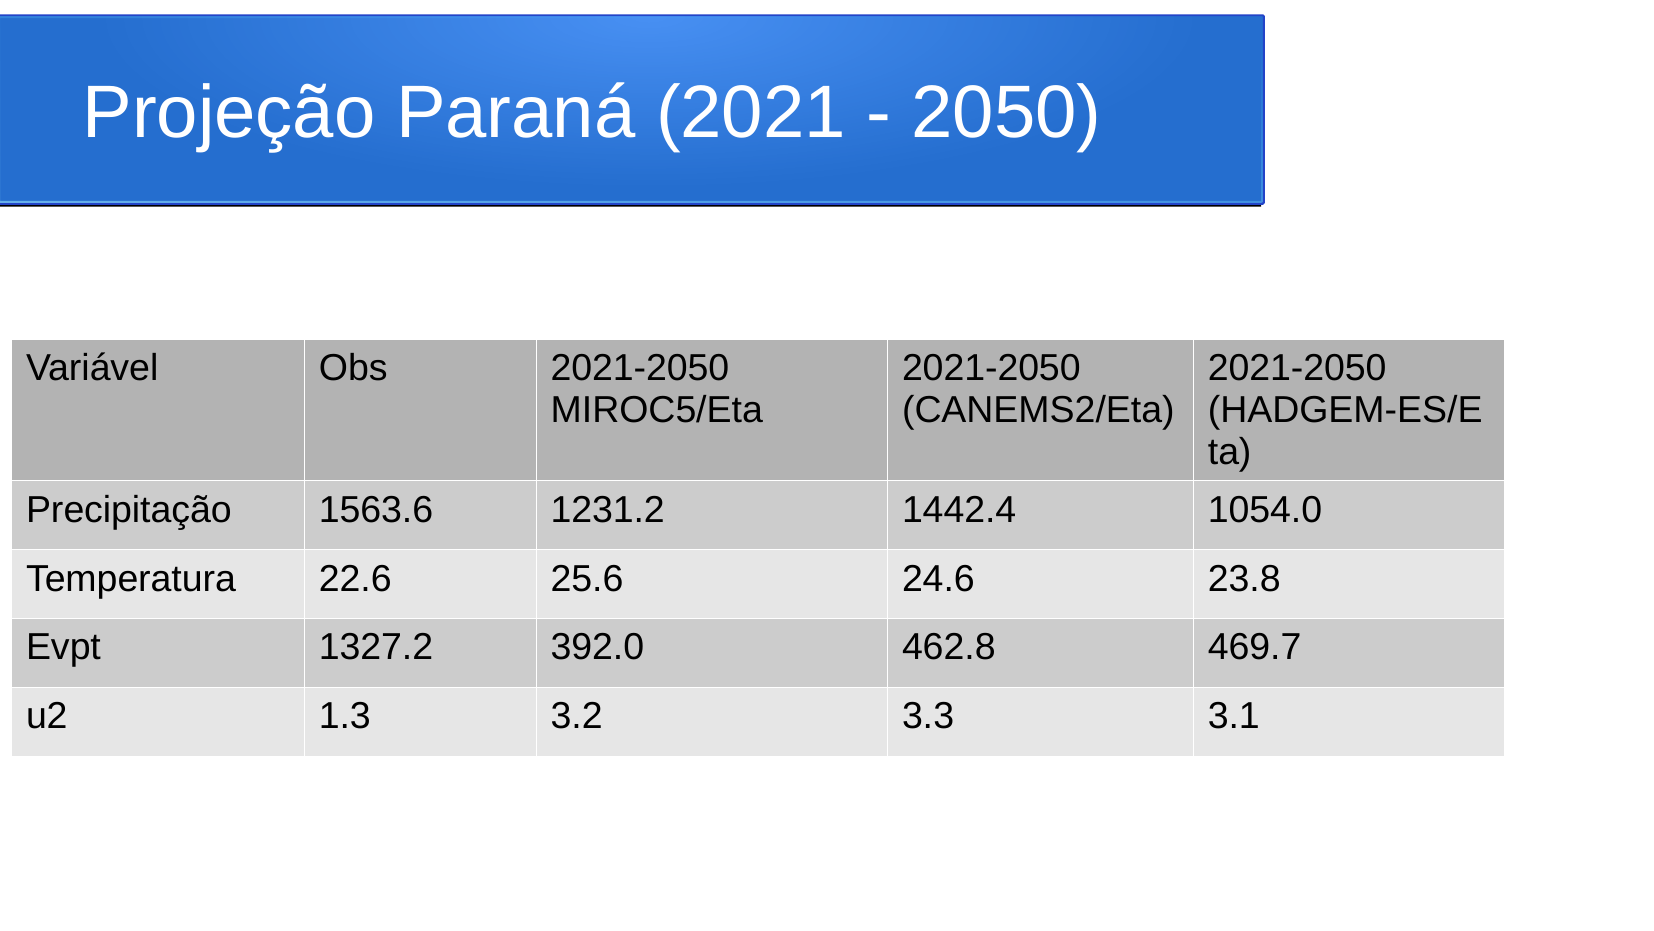

# Projeção Paraná (2021 - 2050)
| Variável | Obs | 2021-2050 MIROC5/Eta | 2021-2050 (CANEMS2/Eta) | 2021-2050 (HADGEM-ES/Eta) |
| --- | --- | --- | --- | --- |
| Precipitação | 1563.6 | 1231.2 | 1442.4 | 1054.0 |
| Temperatura | 22.6 | 25.6 | 24.6 | 23.8 |
| Evpt | 1327.2 | 392.0 | 462.8 | 469.7 |
| u2 | 1.3 | 3.2 | 3.3 | 3.1 |